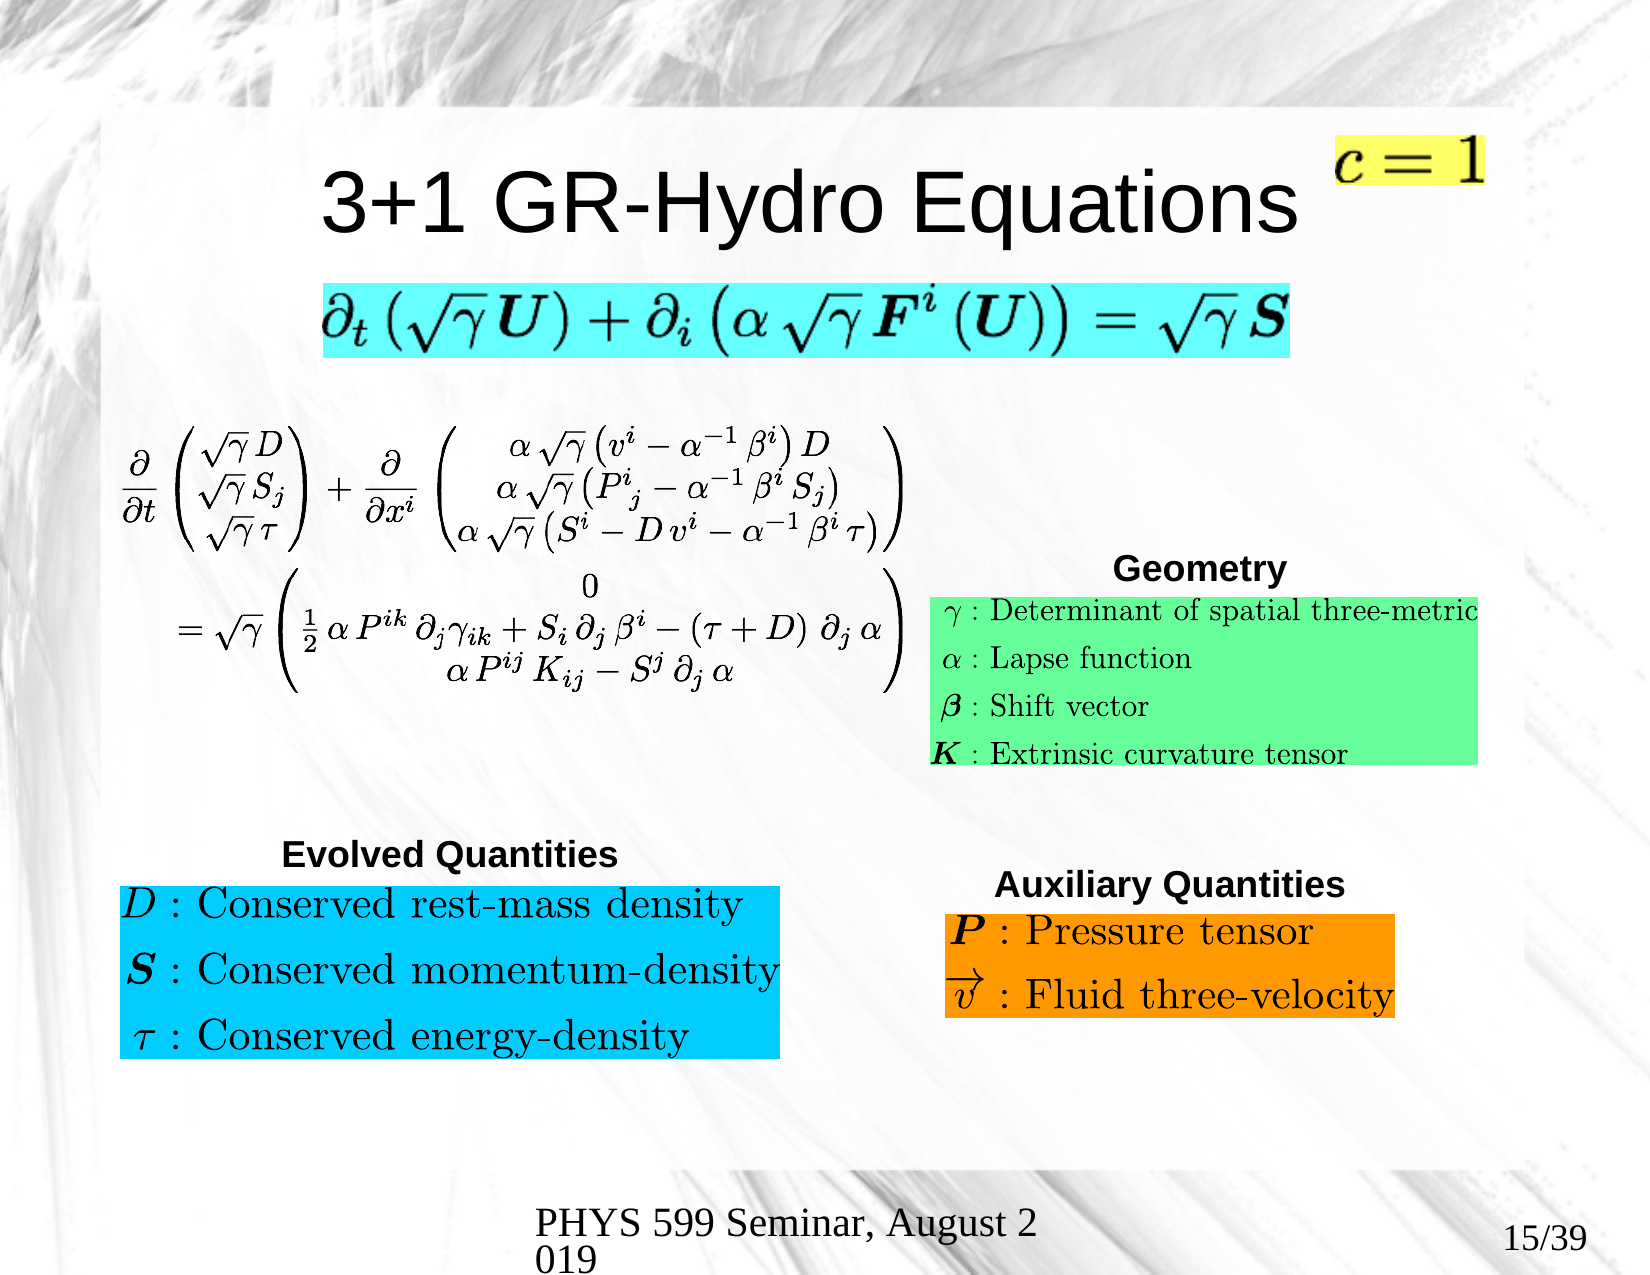

# 3+1 GR-Hydro Equations
Geometry
Evolved Quantities
Auxiliary Quantities
PHYS 599 Seminar, August 2019
15